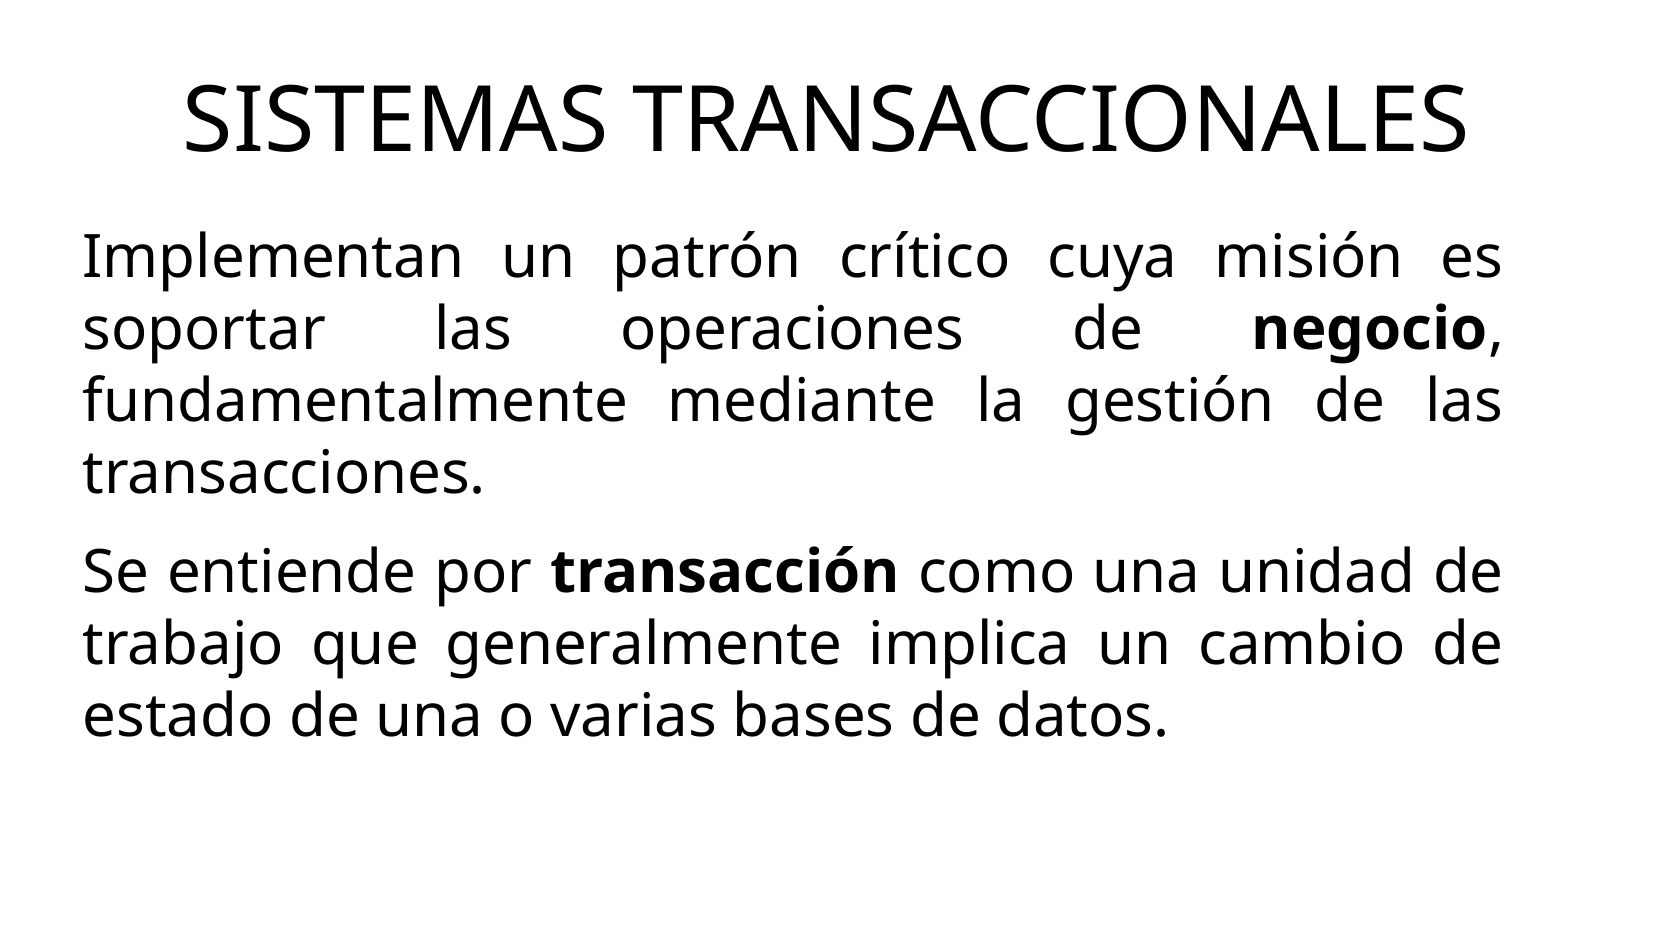

# SISTEMAS TRANSACCIONALES
Implementan un patrón crítico cuya misión es soportar las operaciones de negocio, fundamentalmente mediante la gestión de las transacciones.
Se entiende por transacción como una unidad de trabajo que generalmente implica un cambio de estado de una o varias bases de datos.